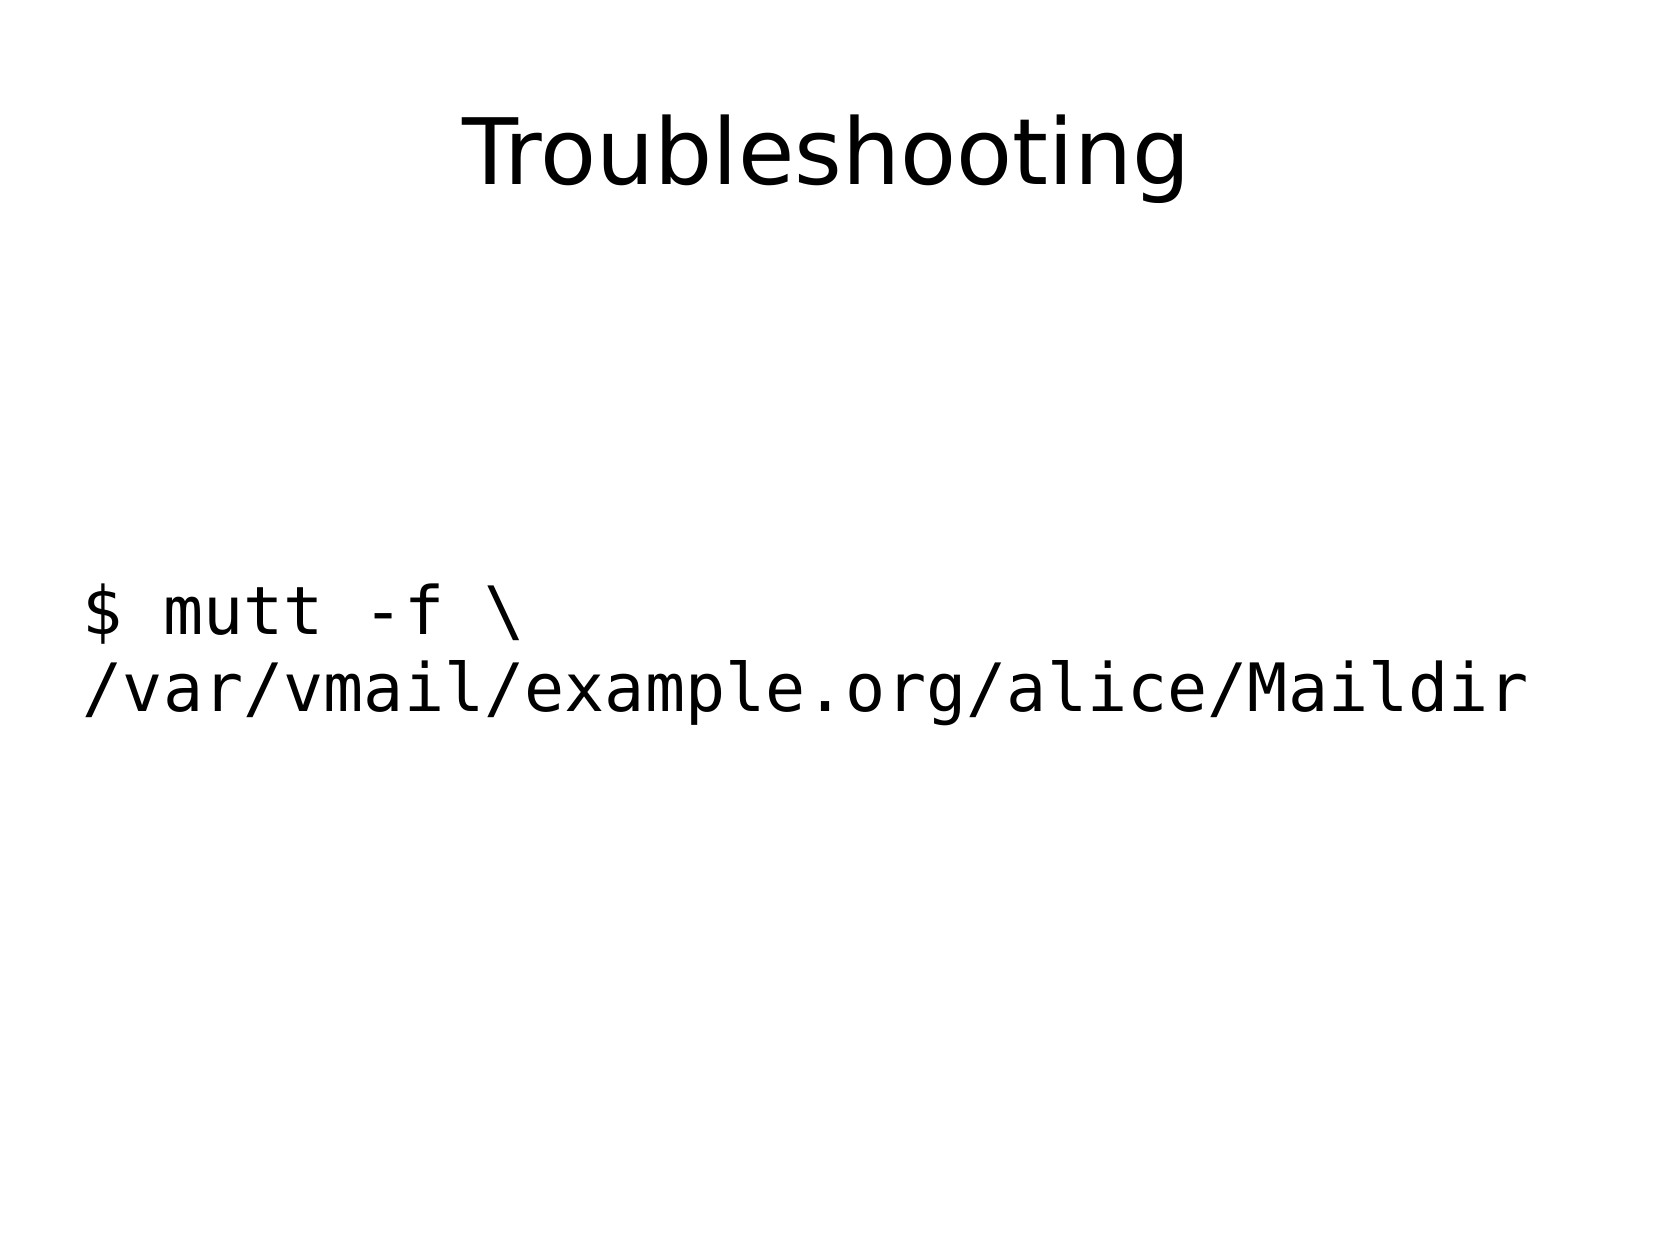

# Troubleshooting
$ mutt -f \ /var/vmail/example.org/alice/Maildir